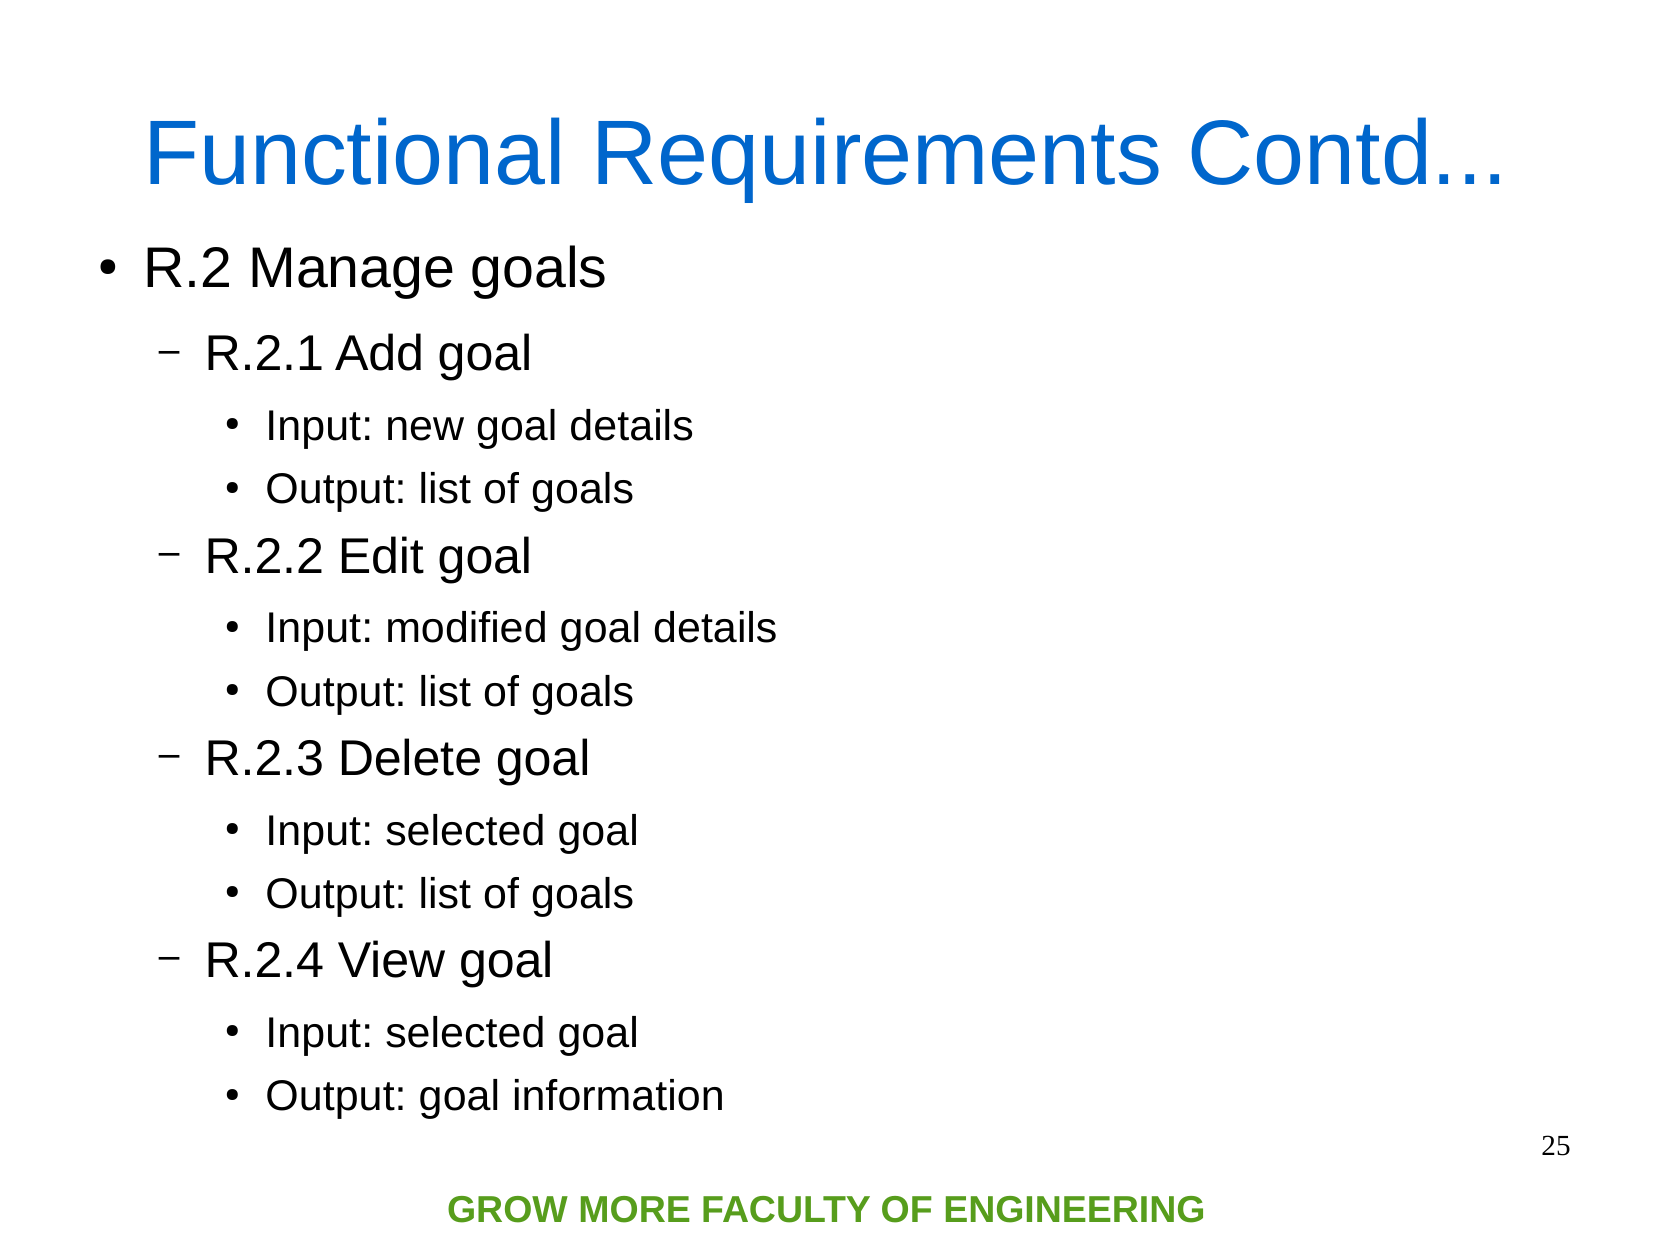

# Functional Requirements Contd...
R.2 Manage goals
R.2.1 Add goal
Input: new goal details
Output: list of goals
R.2.2 Edit goal
Input: modified goal details
Output: list of goals
R.2.3 Delete goal
Input: selected goal
Output: list of goals
R.2.4 View goal
Input: selected goal
Output: goal information
25